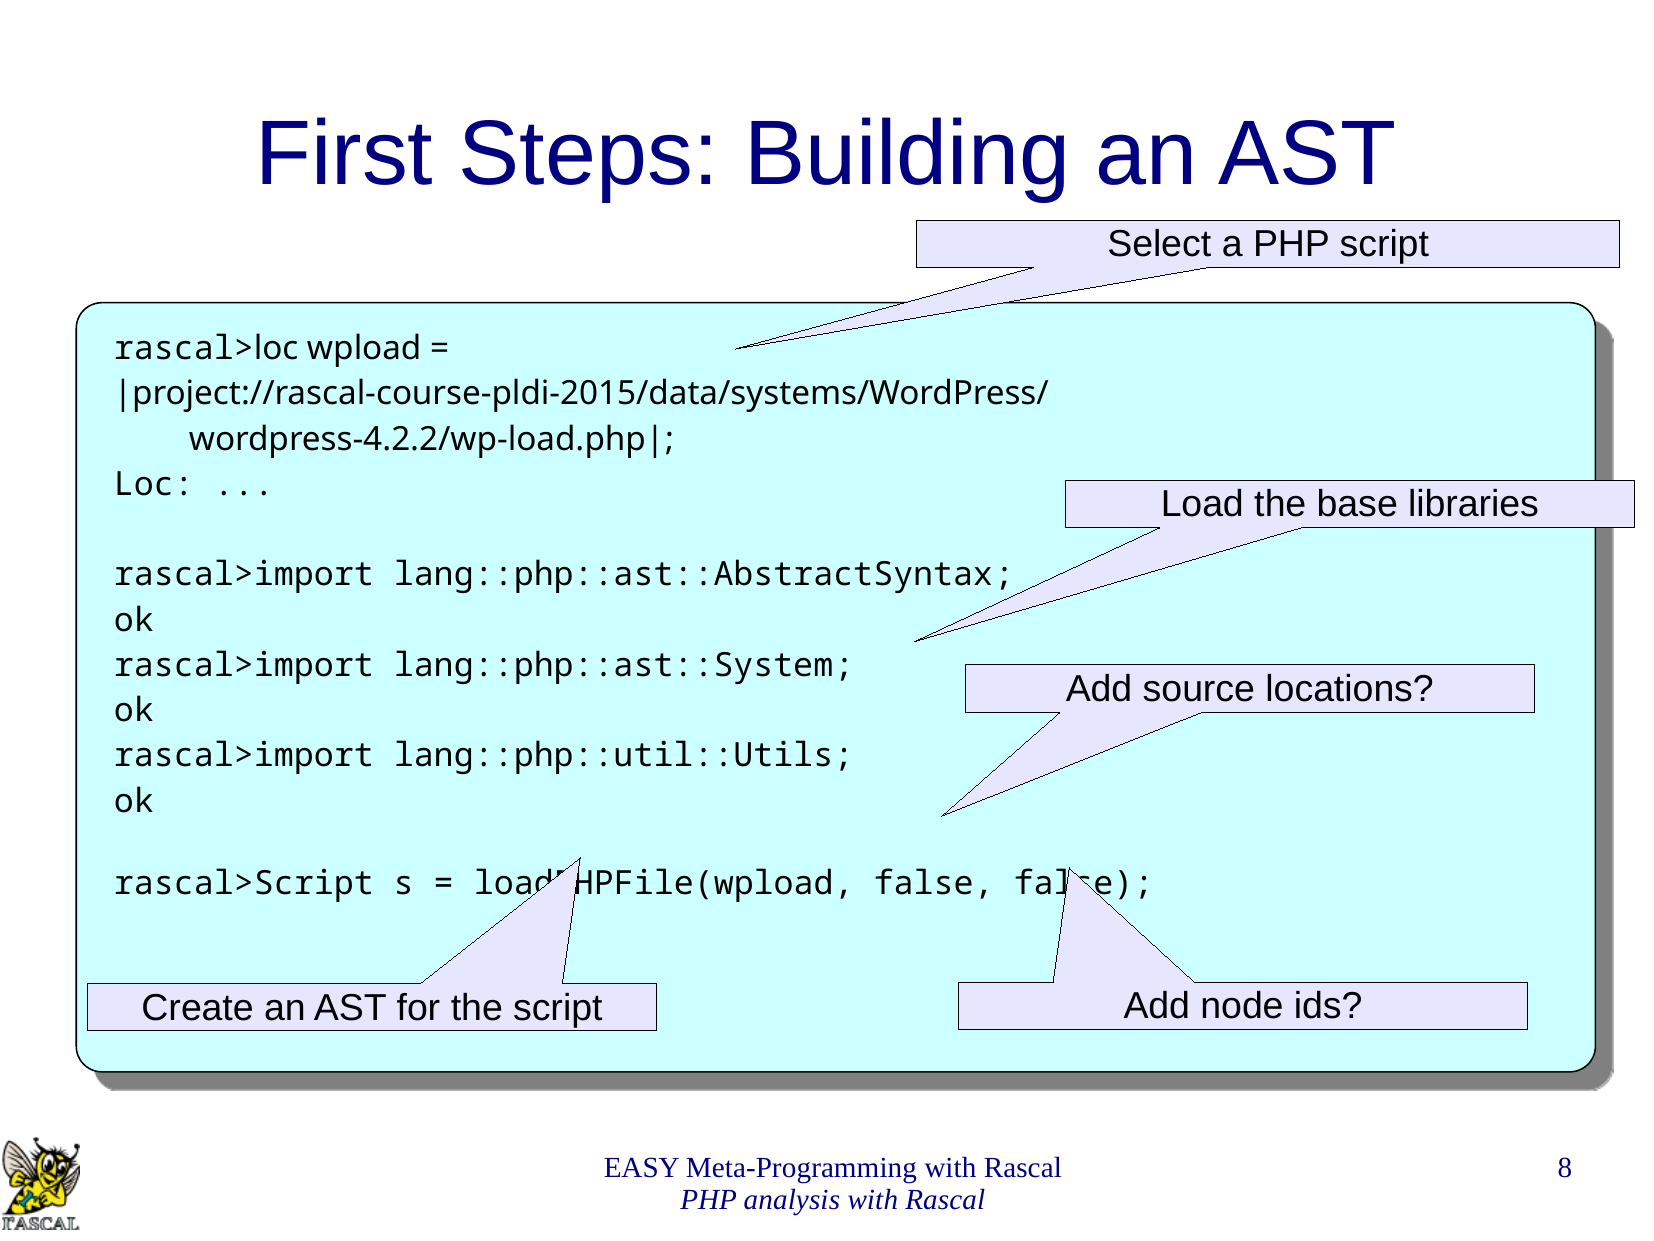

# First Steps: Building an AST
Select a PHP script
rascal>loc wpload =
|project://rascal-course-pldi-2015/data/systems/WordPress/
	wordpress-4.2.2/wp-load.php|;
Loc: ...
rascal>import lang::php::ast::AbstractSyntax;
ok
rascal>import lang::php::ast::System;
ok
rascal>import lang::php::util::Utils;
ok
rascal>Script s = loadPHPFile(wpload, false, false);
Load the base libraries
Add source locations?
Add node ids?
Create an AST for the script
8